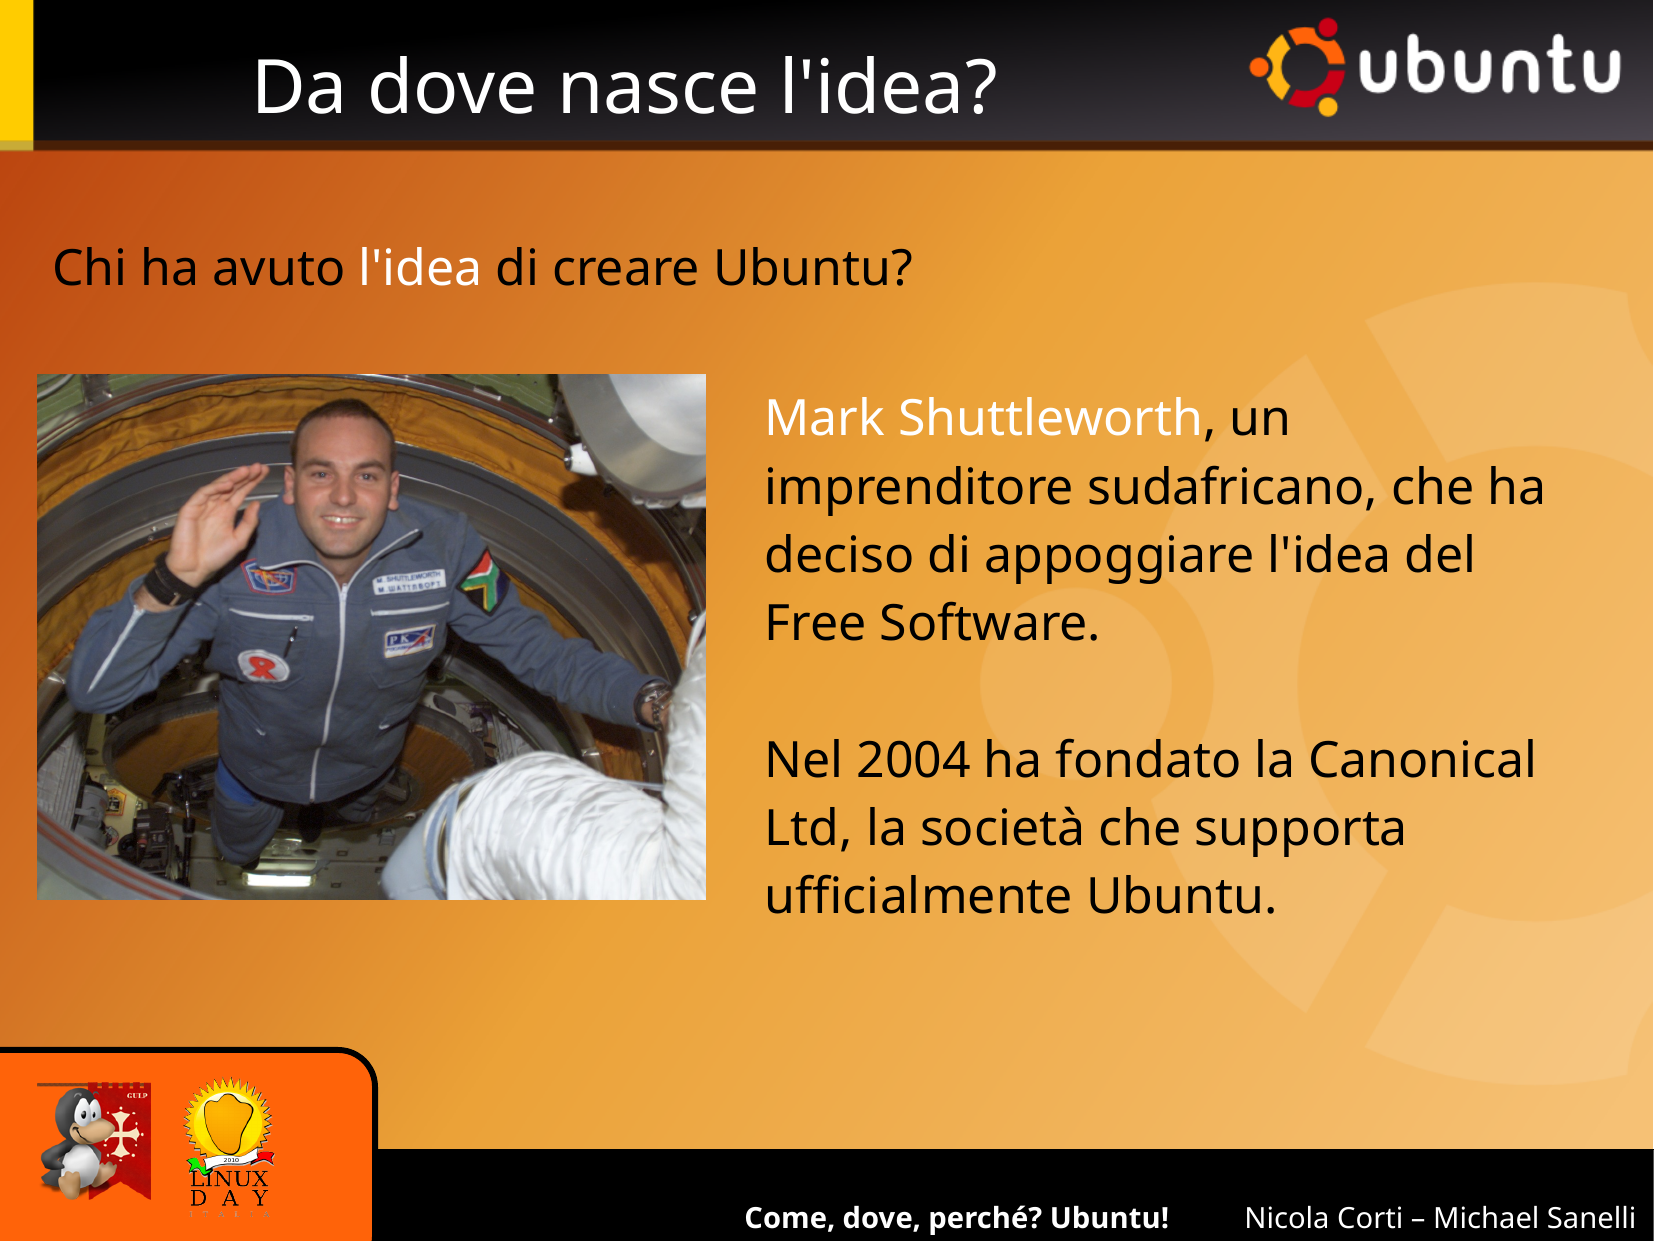

# Da dove nasce l'idea?
Chi ha avuto l'idea di creare Ubuntu?
Mark Shuttleworth, un imprenditore sudafricano, che ha deciso di appoggiare l'idea del Free Software.
Nel 2004 ha fondato la Canonical Ltd, la società che supporta ufficialmente Ubuntu.